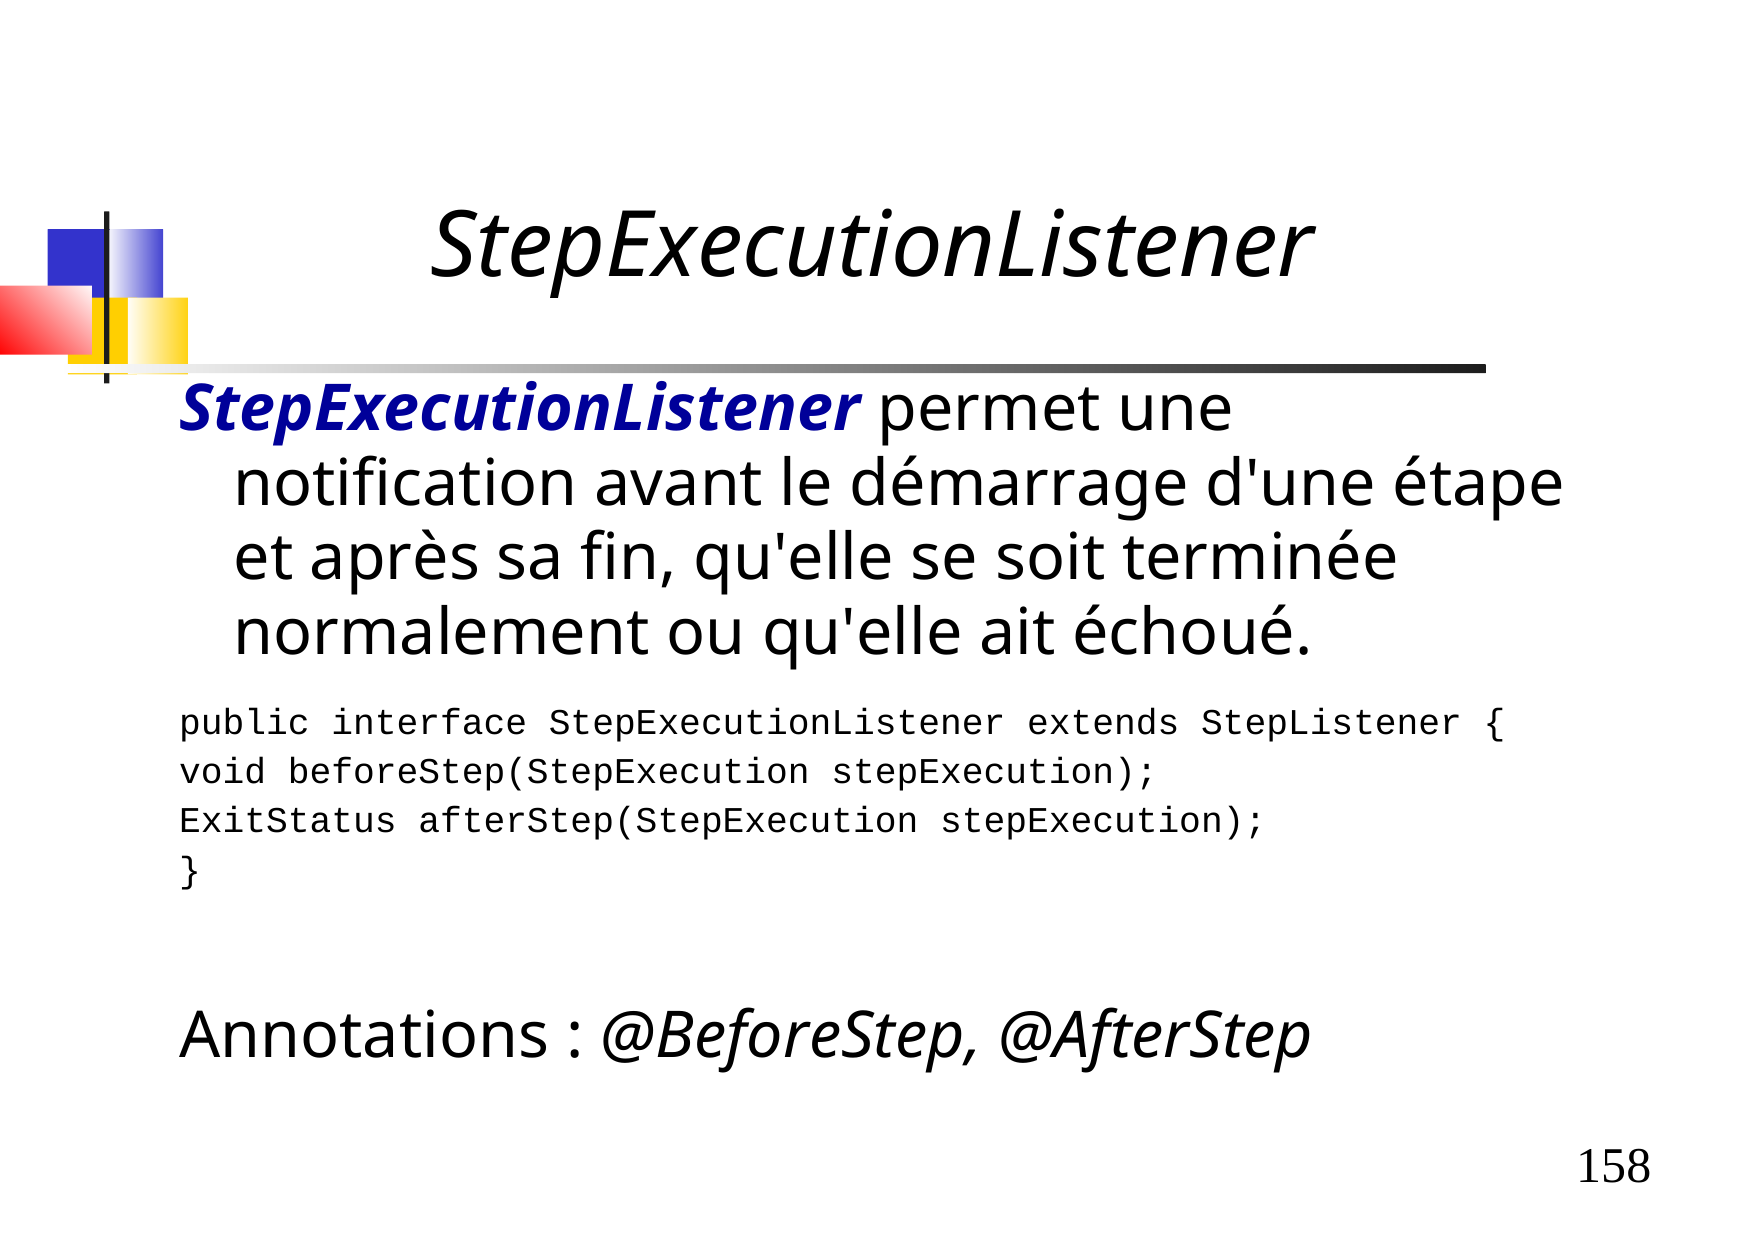

# StepExecutionListener
StepExecutionListener permet une notification avant le démarrage d'une étape et après sa fin, qu'elle se soit terminée normalement ou qu'elle ait échoué.
public interface StepExecutionListener extends StepListener {
void beforeStep(StepExecution stepExecution);
ExitStatus afterStep(StepExecution stepExecution);
}
Annotations : @BeforeStep, @AfterStep